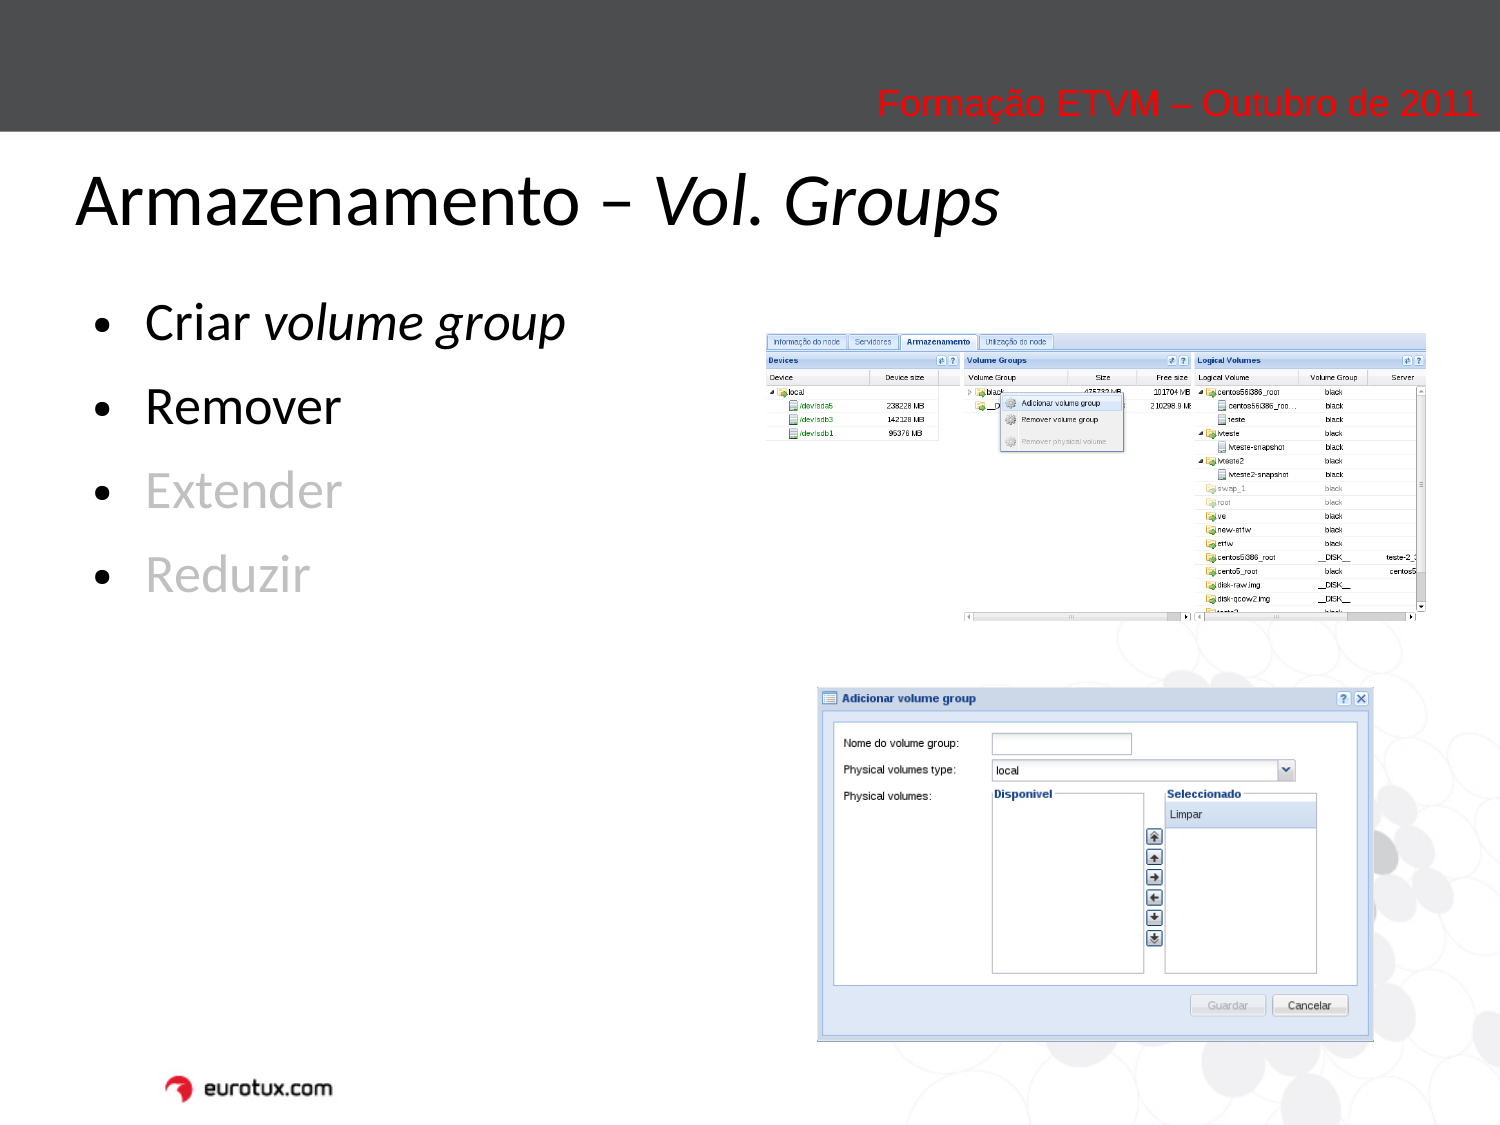

# Armazenamento – Vol. Groups
Criar volume group
Remover
Extender
Reduzir